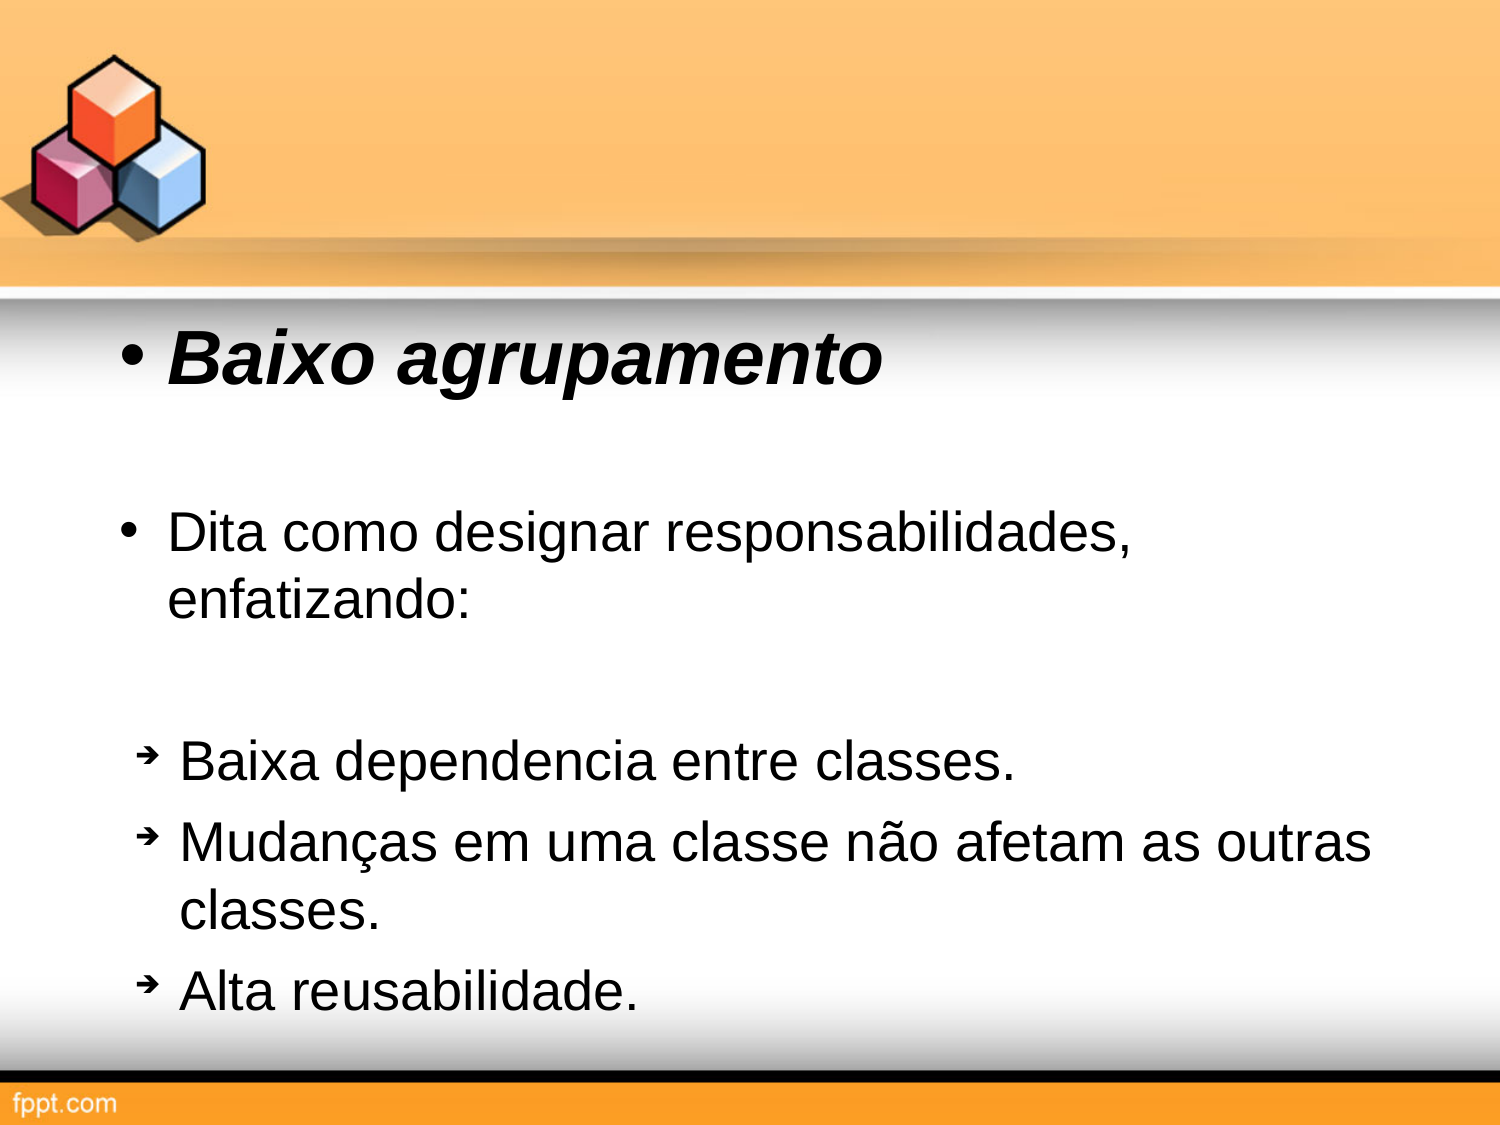

# Baixo agrupamento
Dita como designar responsabilidades, enfatizando:
Baixa dependencia entre classes.
Mudanças em uma classe não afetam as outras classes.
Alta reusabilidade.